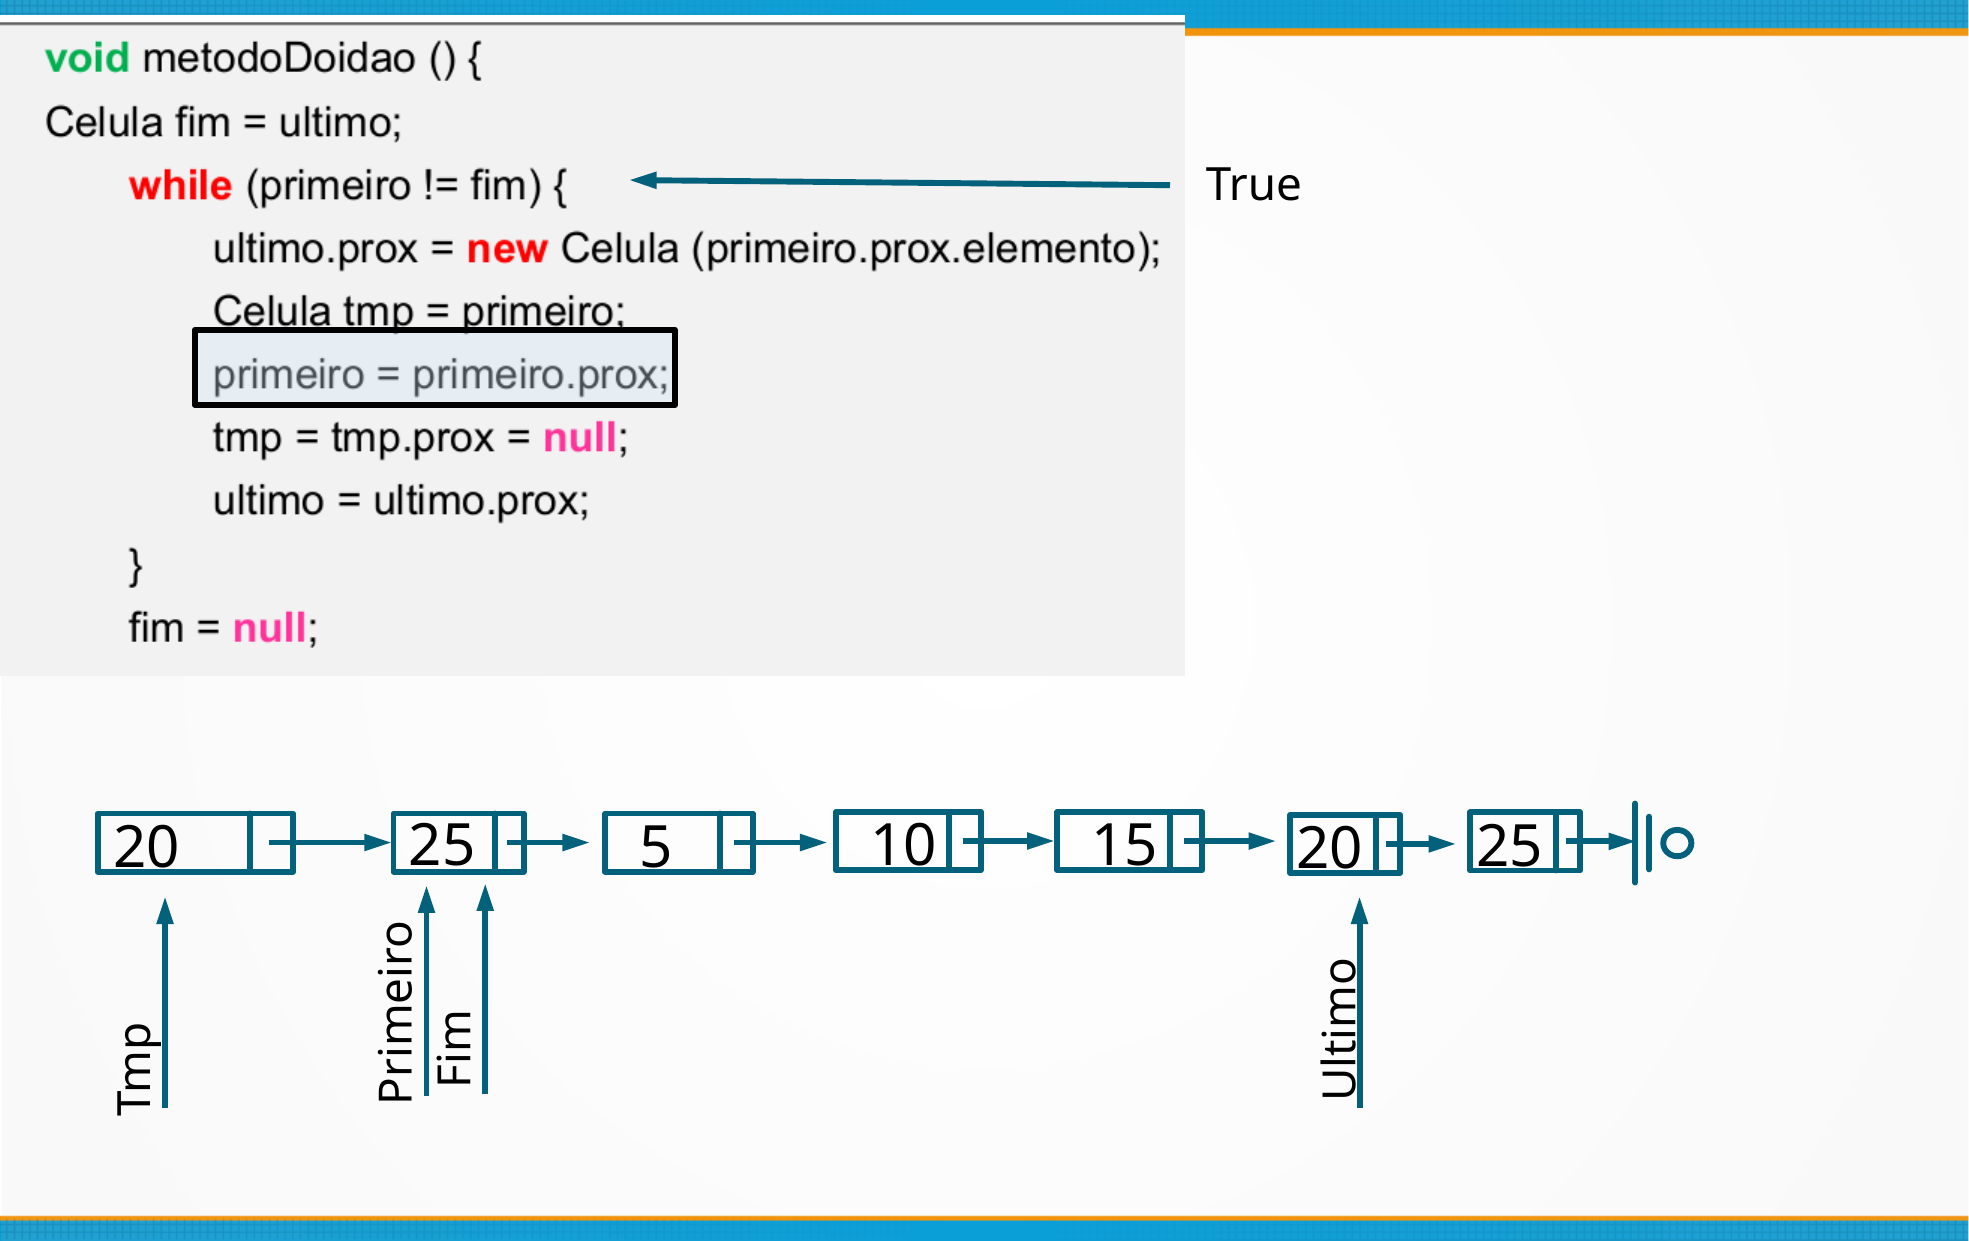

True
10
25
15
25
20
5
20
Fim
Primeiro
Tmp
Ultimo